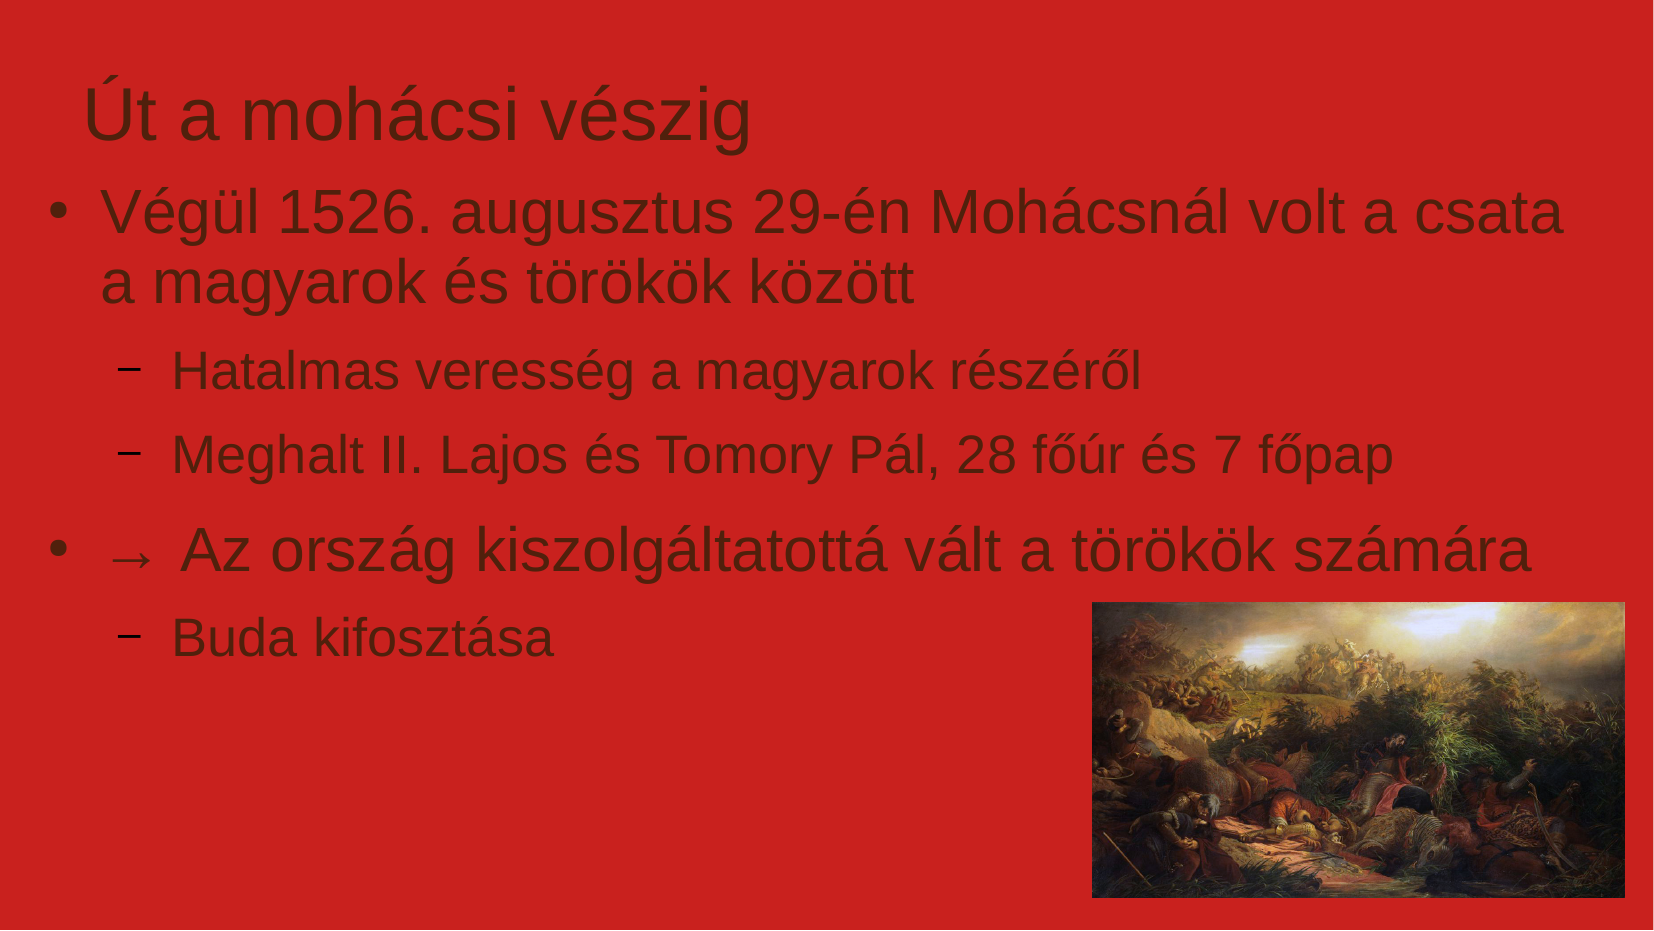

# Út a mohácsi vészig
Végül 1526. augusztus 29-én Mohácsnál volt a csata a magyarok és törökök között
Hatalmas veresség a magyarok részéről
Meghalt II. Lajos és Tomory Pál, 28 főúr és 7 főpap
→ Az ország kiszolgáltatottá vált a törökök számára
Buda kifosztása